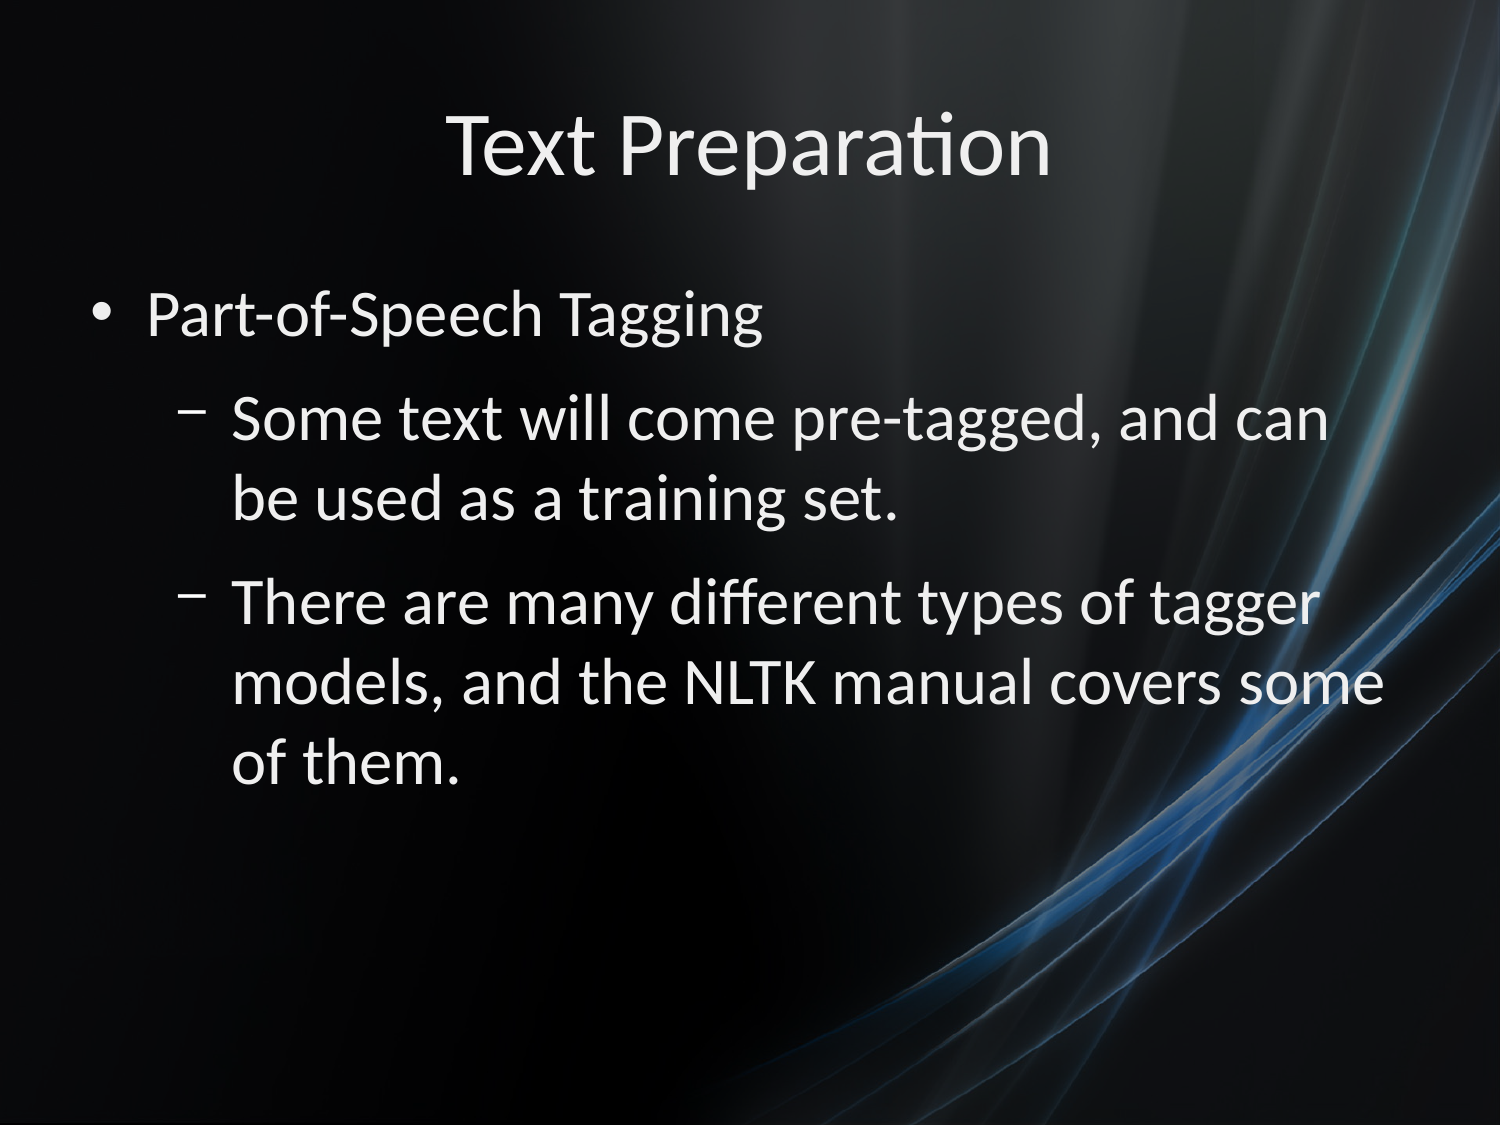

# Text Preparation
Part-of-Speech Tagging
Some text will come pre-tagged, and can be used as a training set.
There are many different types of tagger models, and the NLTK manual covers some of them.